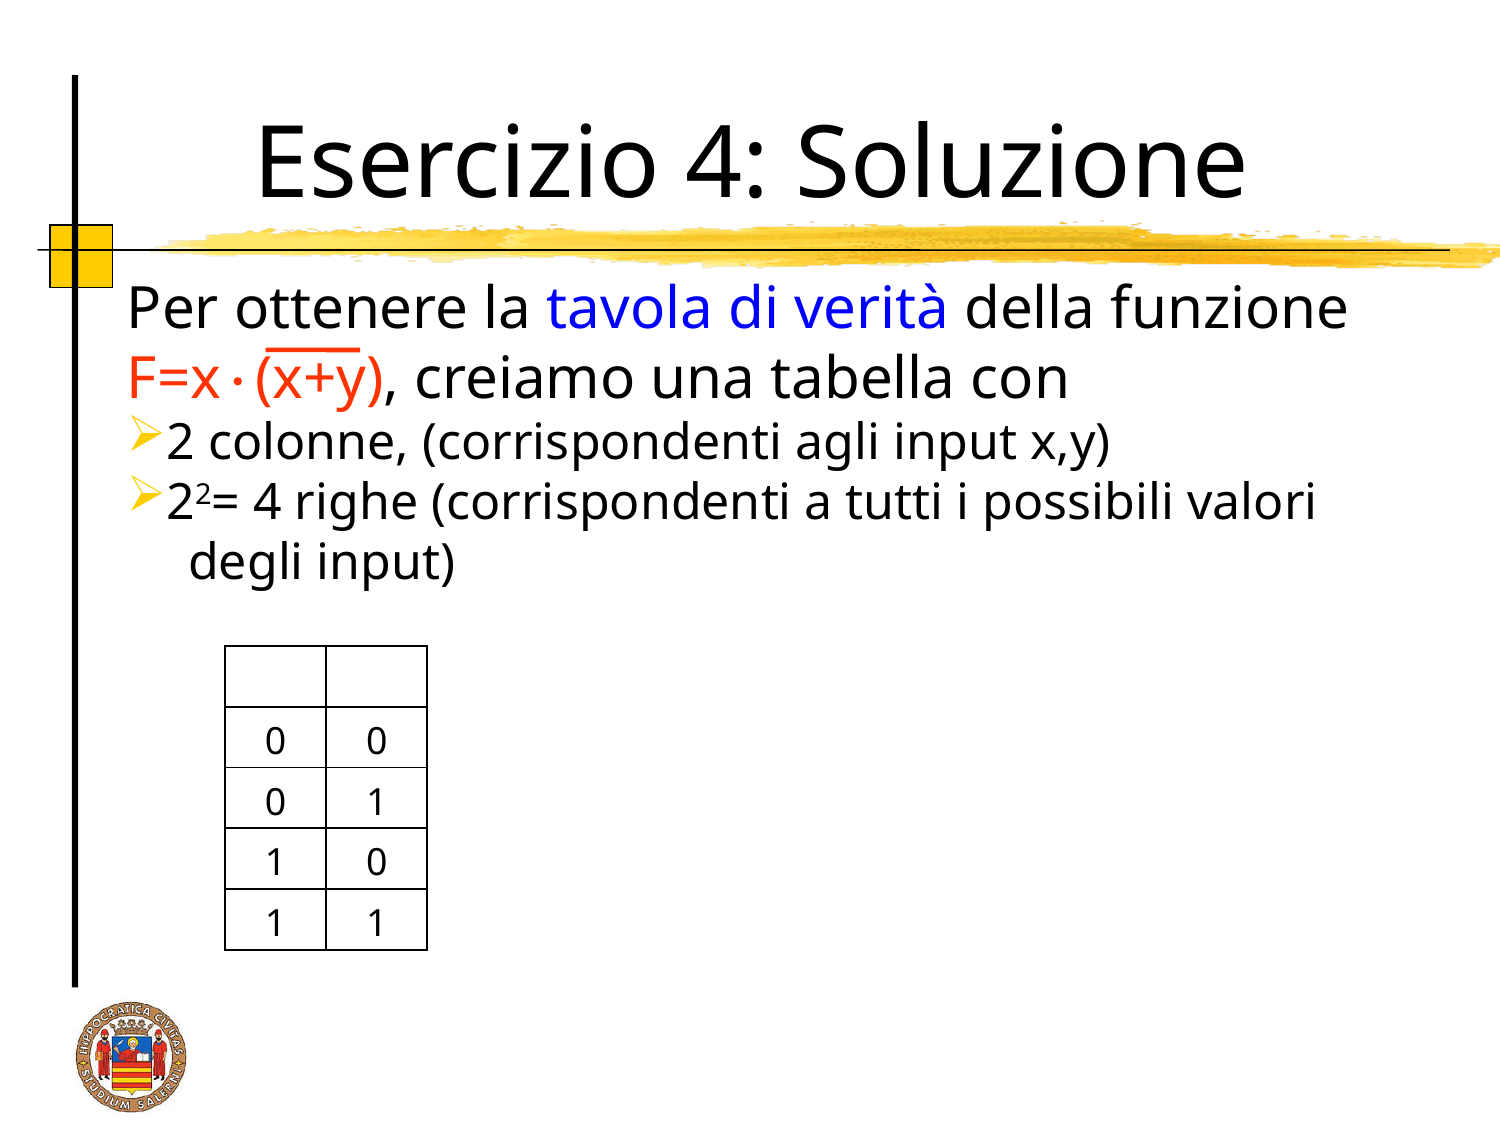

# Esercizio 4: Soluzione
Per ottenere la tavola di verità della funzione F=x(x+y), creiamo una tabella con
2 colonne, (corrispondenti agli input x,y)
22= 4 righe (corrispondenti a tutti i possibili valori
 degli input)
| x | y |
| --- | --- |
| 0 | 0 |
| 0 | 1 |
| 1 | 0 |
| 1 | 1 |